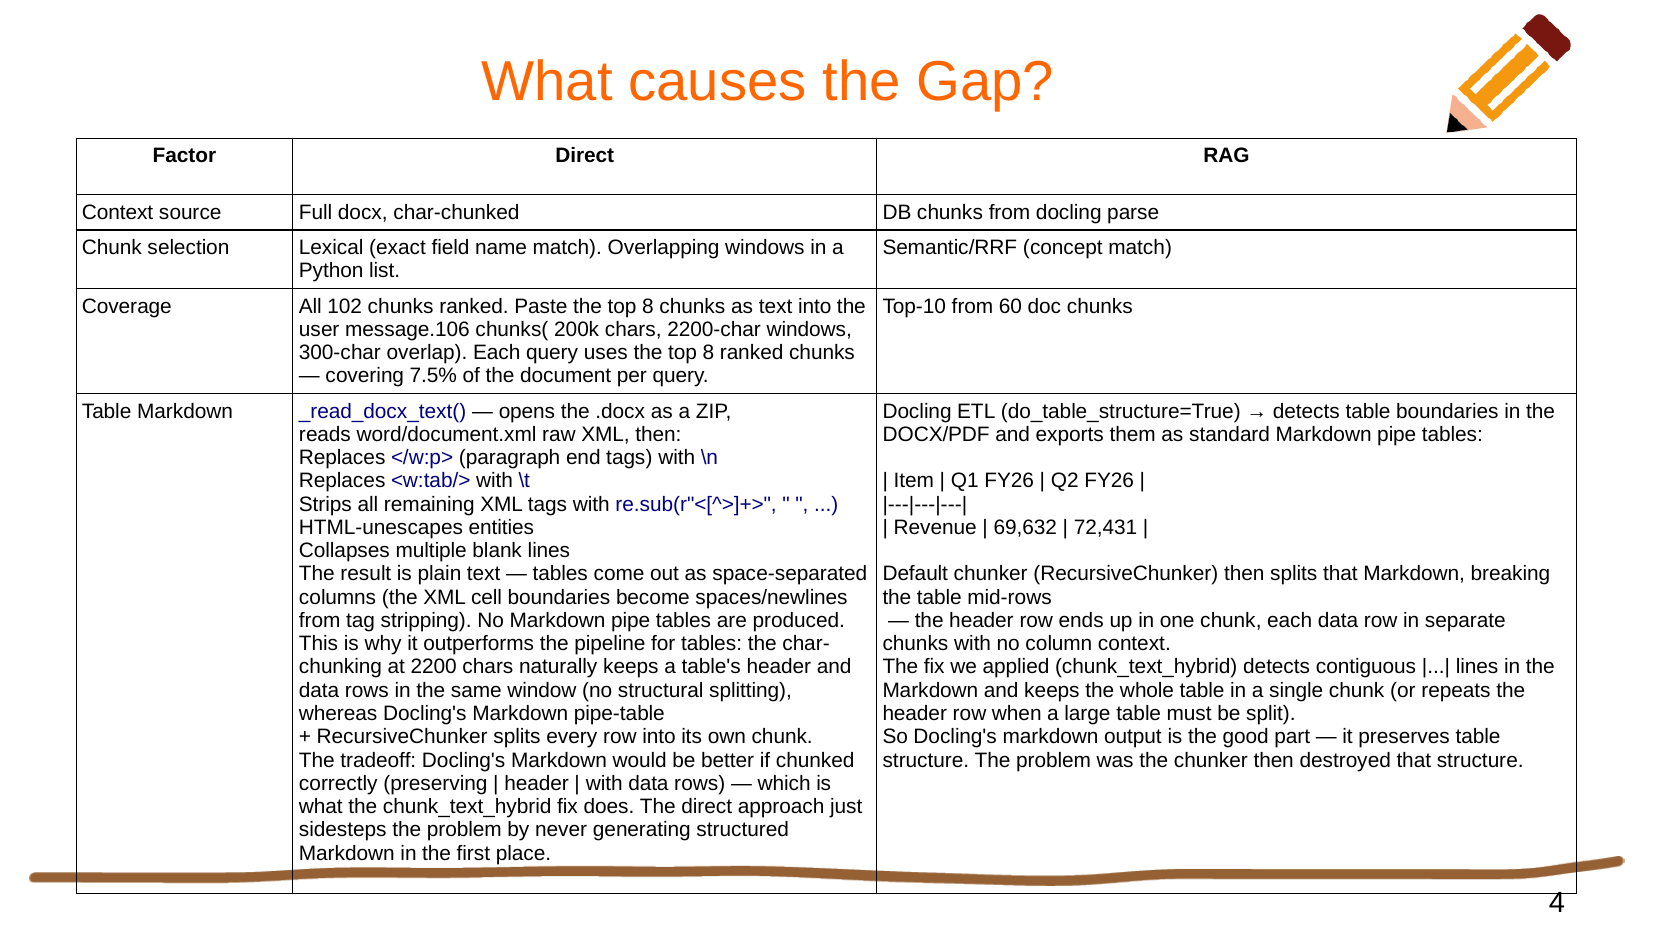

# What causes the Gap?
| Factor | Direct | RAG |
| --- | --- | --- |
| Context source | Full docx, char-chunked | DB chunks from docling parse |
| Chunk selection | Lexical (exact field name match). Overlapping windows in a Python list. | Semantic/RRF (concept match) |
| Coverage | All 102 chunks ranked. Paste the top 8 chunks as text into the user message.106 chunks( 200k chars, 2200-char windows, 300-char overlap). Each query uses the top 8 ranked chunks — covering 7.5% of the document per query. | Top-10 from 60 doc chunks |
| Table Markdown | \_read\_docx\_text() — opens the .docx as a ZIP, reads word/document.xml raw XML, then: Replaces </w:p> (paragraph end tags) with \n Replaces <w:tab/> with \t Strips all remaining XML tags with re.sub(r"<[^>]+>", " ", ...) HTML-unescapes entities Collapses multiple blank lines The result is plain text — tables come out as space-separated columns (the XML cell boundaries become spaces/newlines from tag stripping). No Markdown pipe tables are produced. This is why it outperforms the pipeline for tables: the char-chunking at 2200 chars naturally keeps a table's header and data rows in the same window (no structural splitting), whereas Docling's Markdown pipe-table + RecursiveChunker splits every row into its own chunk. The tradeoff: Docling's Markdown would be better if chunked correctly (preserving | header | with data rows) — which is what the chunk\_text\_hybrid fix does. The direct approach just sidesteps the problem by never generating structured Markdown in the first place. | Docling ETL (do\_table\_structure=True) → detects table boundaries in the DOCX/PDF and exports them as standard Markdown pipe tables: | Item | Q1 FY26 | Q2 FY26 | |---|---|---| | Revenue | 69,632 | 72,431 | Default chunker (RecursiveChunker) then splits that Markdown, breaking the table mid-rows — the header row ends up in one chunk, each data row in separate chunks with no column context. The fix we applied (chunk\_text\_hybrid) detects contiguous |...| lines in the Markdown and keeps the whole table in a single chunk (or repeats the header row when a large table must be split). So Docling's markdown output is the good part — it preserves table structure. The problem was the chunker then destroyed that structure. |
4